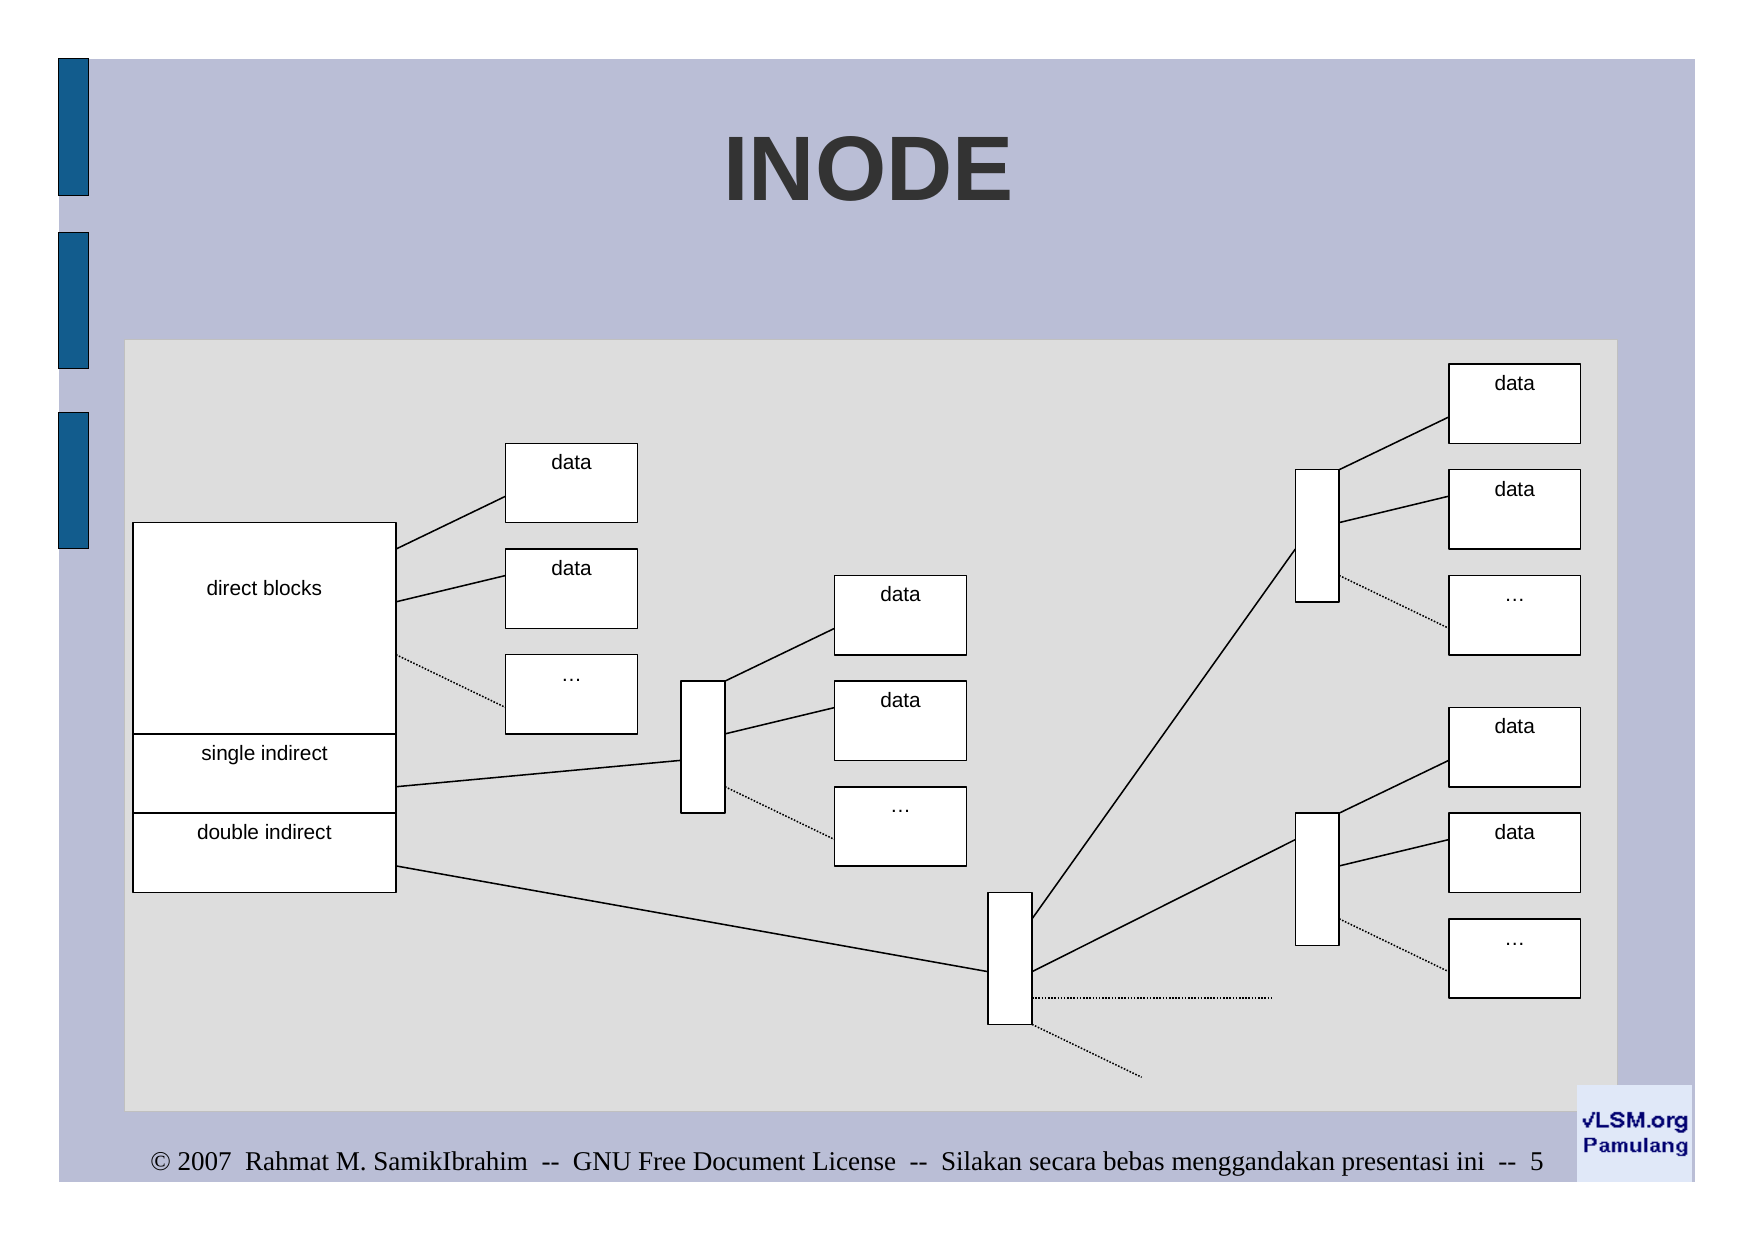

# INODE
data
data
…
data
data
…
data
data
…
direct blocks
single indirect
double indirect
data
data
…